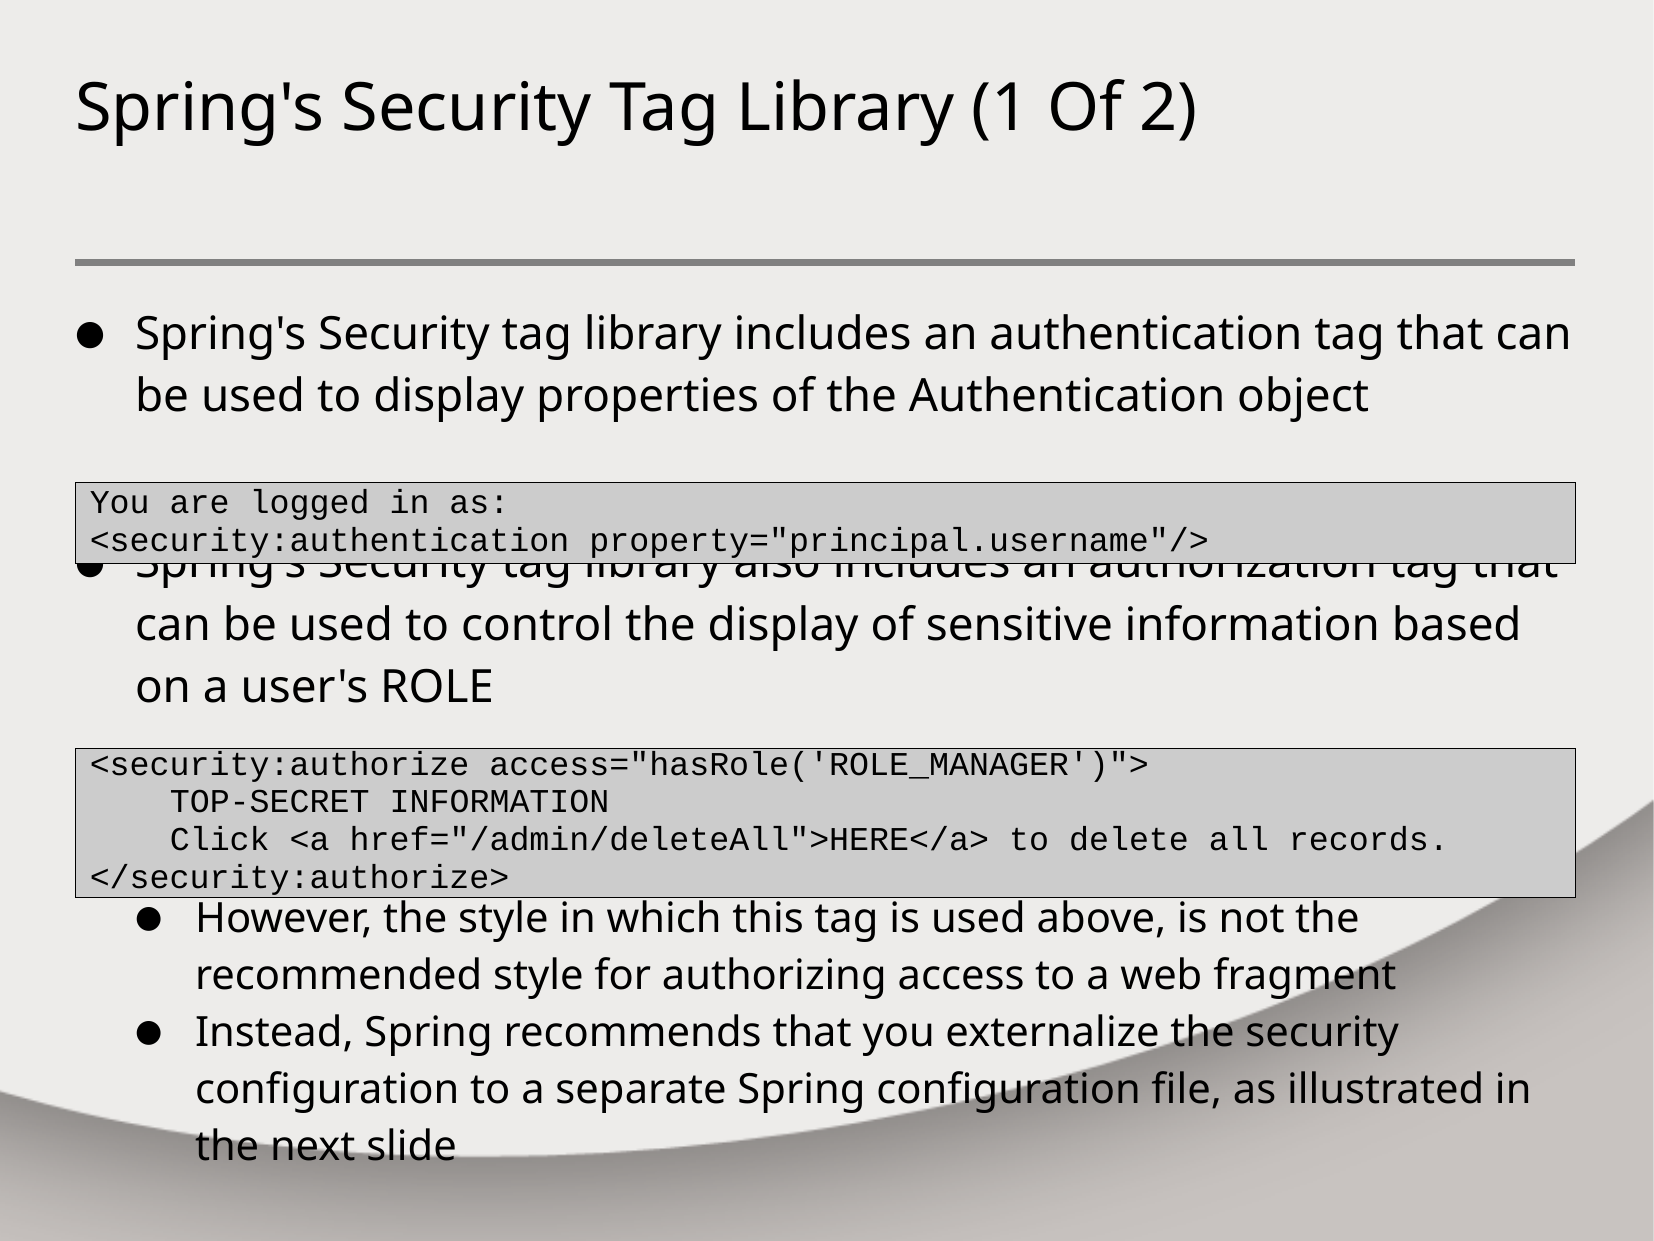

# Spring's Security Tag Library (1 Of 2)
Spring's Security tag library includes an authentication tag that can be used to display properties of the Authentication object
Spring's Security tag library also includes an authorization tag that can be used to control the display of sensitive information based on a user's ROLE
However, the style in which this tag is used above, is not the recommended style for authorizing access to a web fragment
Instead, Spring recommends that you externalize the security configuration to a separate Spring configuration file, as illustrated in the next slide
You are logged in as:
<security:authentication property="principal.username"/>
<security:authorize access="hasRole('ROLE_MANAGER')">
 TOP-SECRET INFORMATION
 Click <a href="/admin/deleteAll">HERE</a> to delete all records.
</security:authorize>